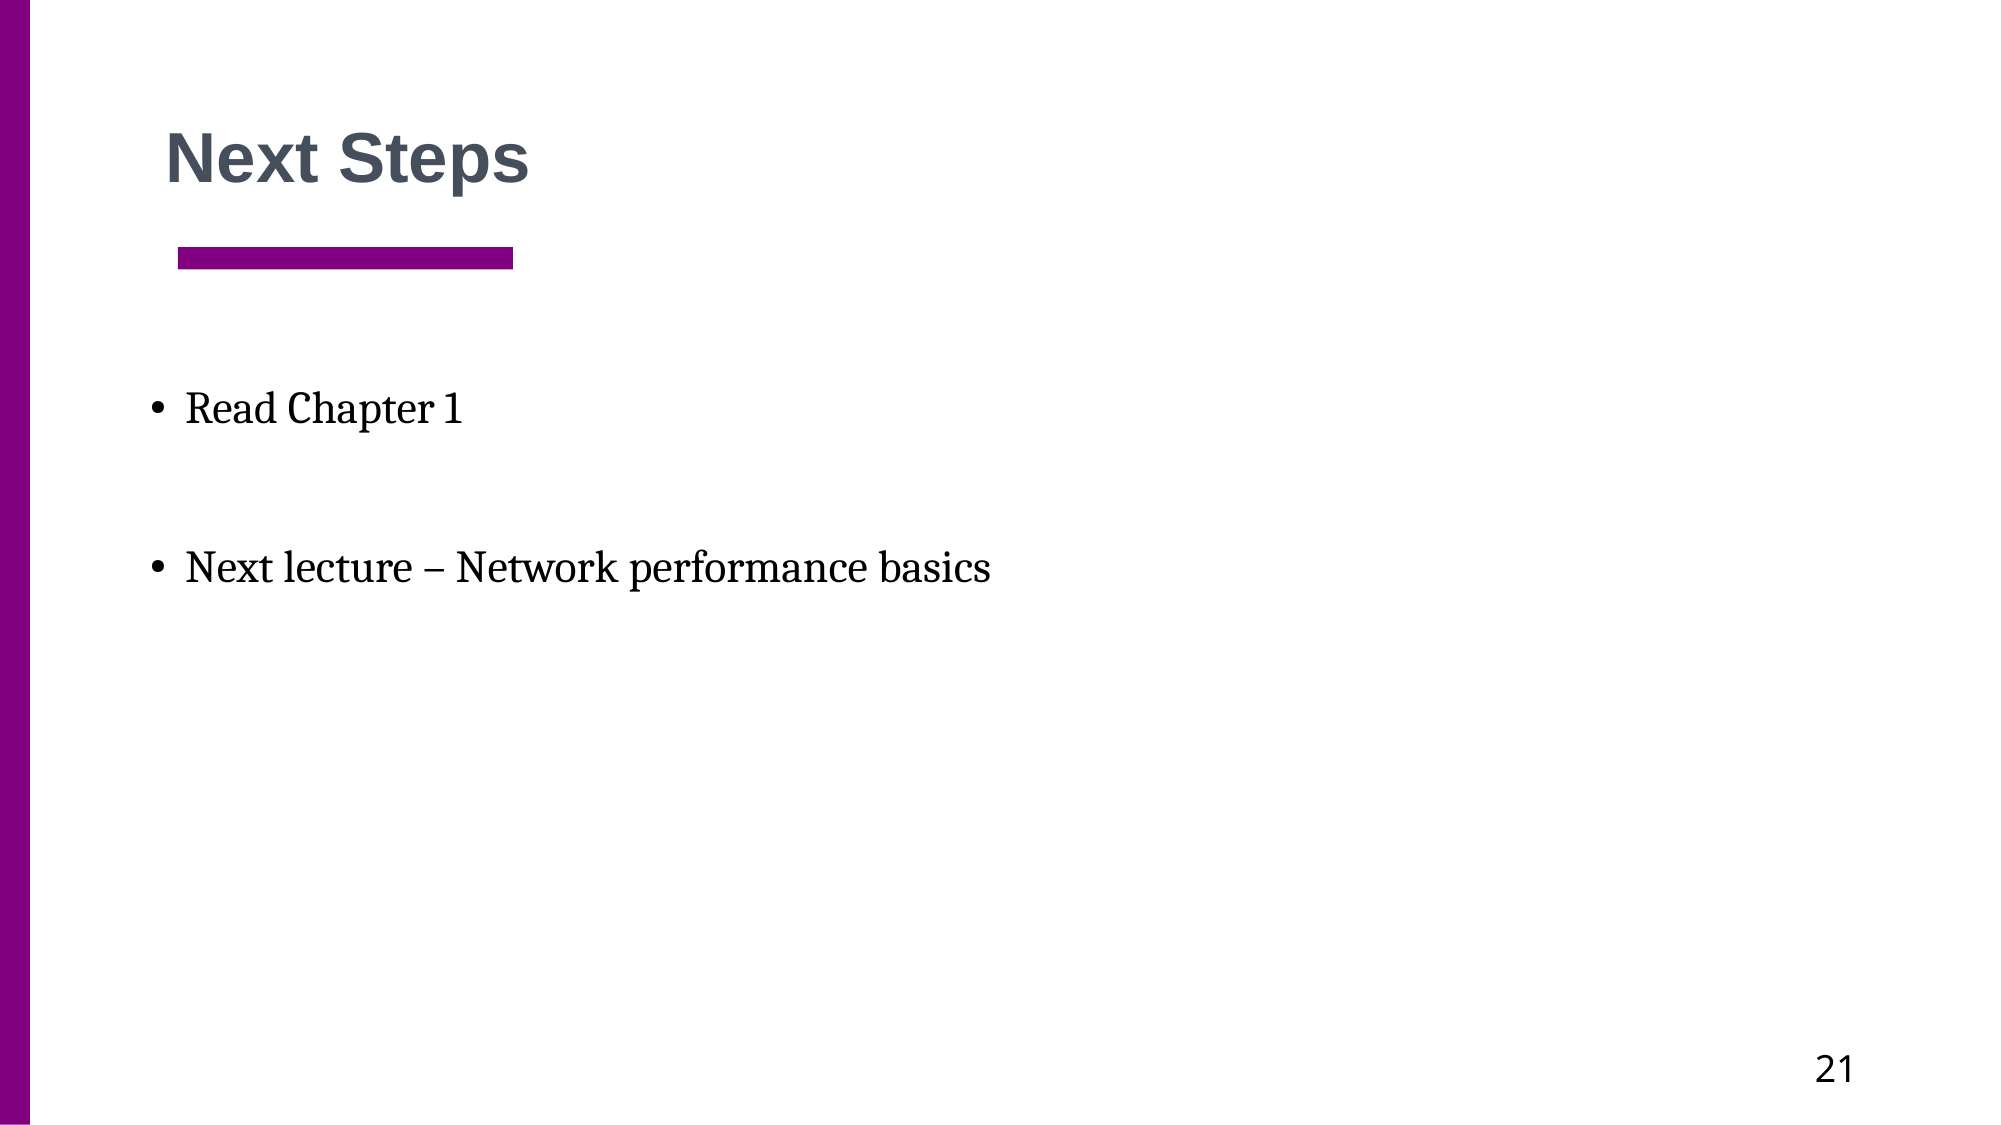

Next Steps
Read Chapter 1
Next lecture – Network performance basics